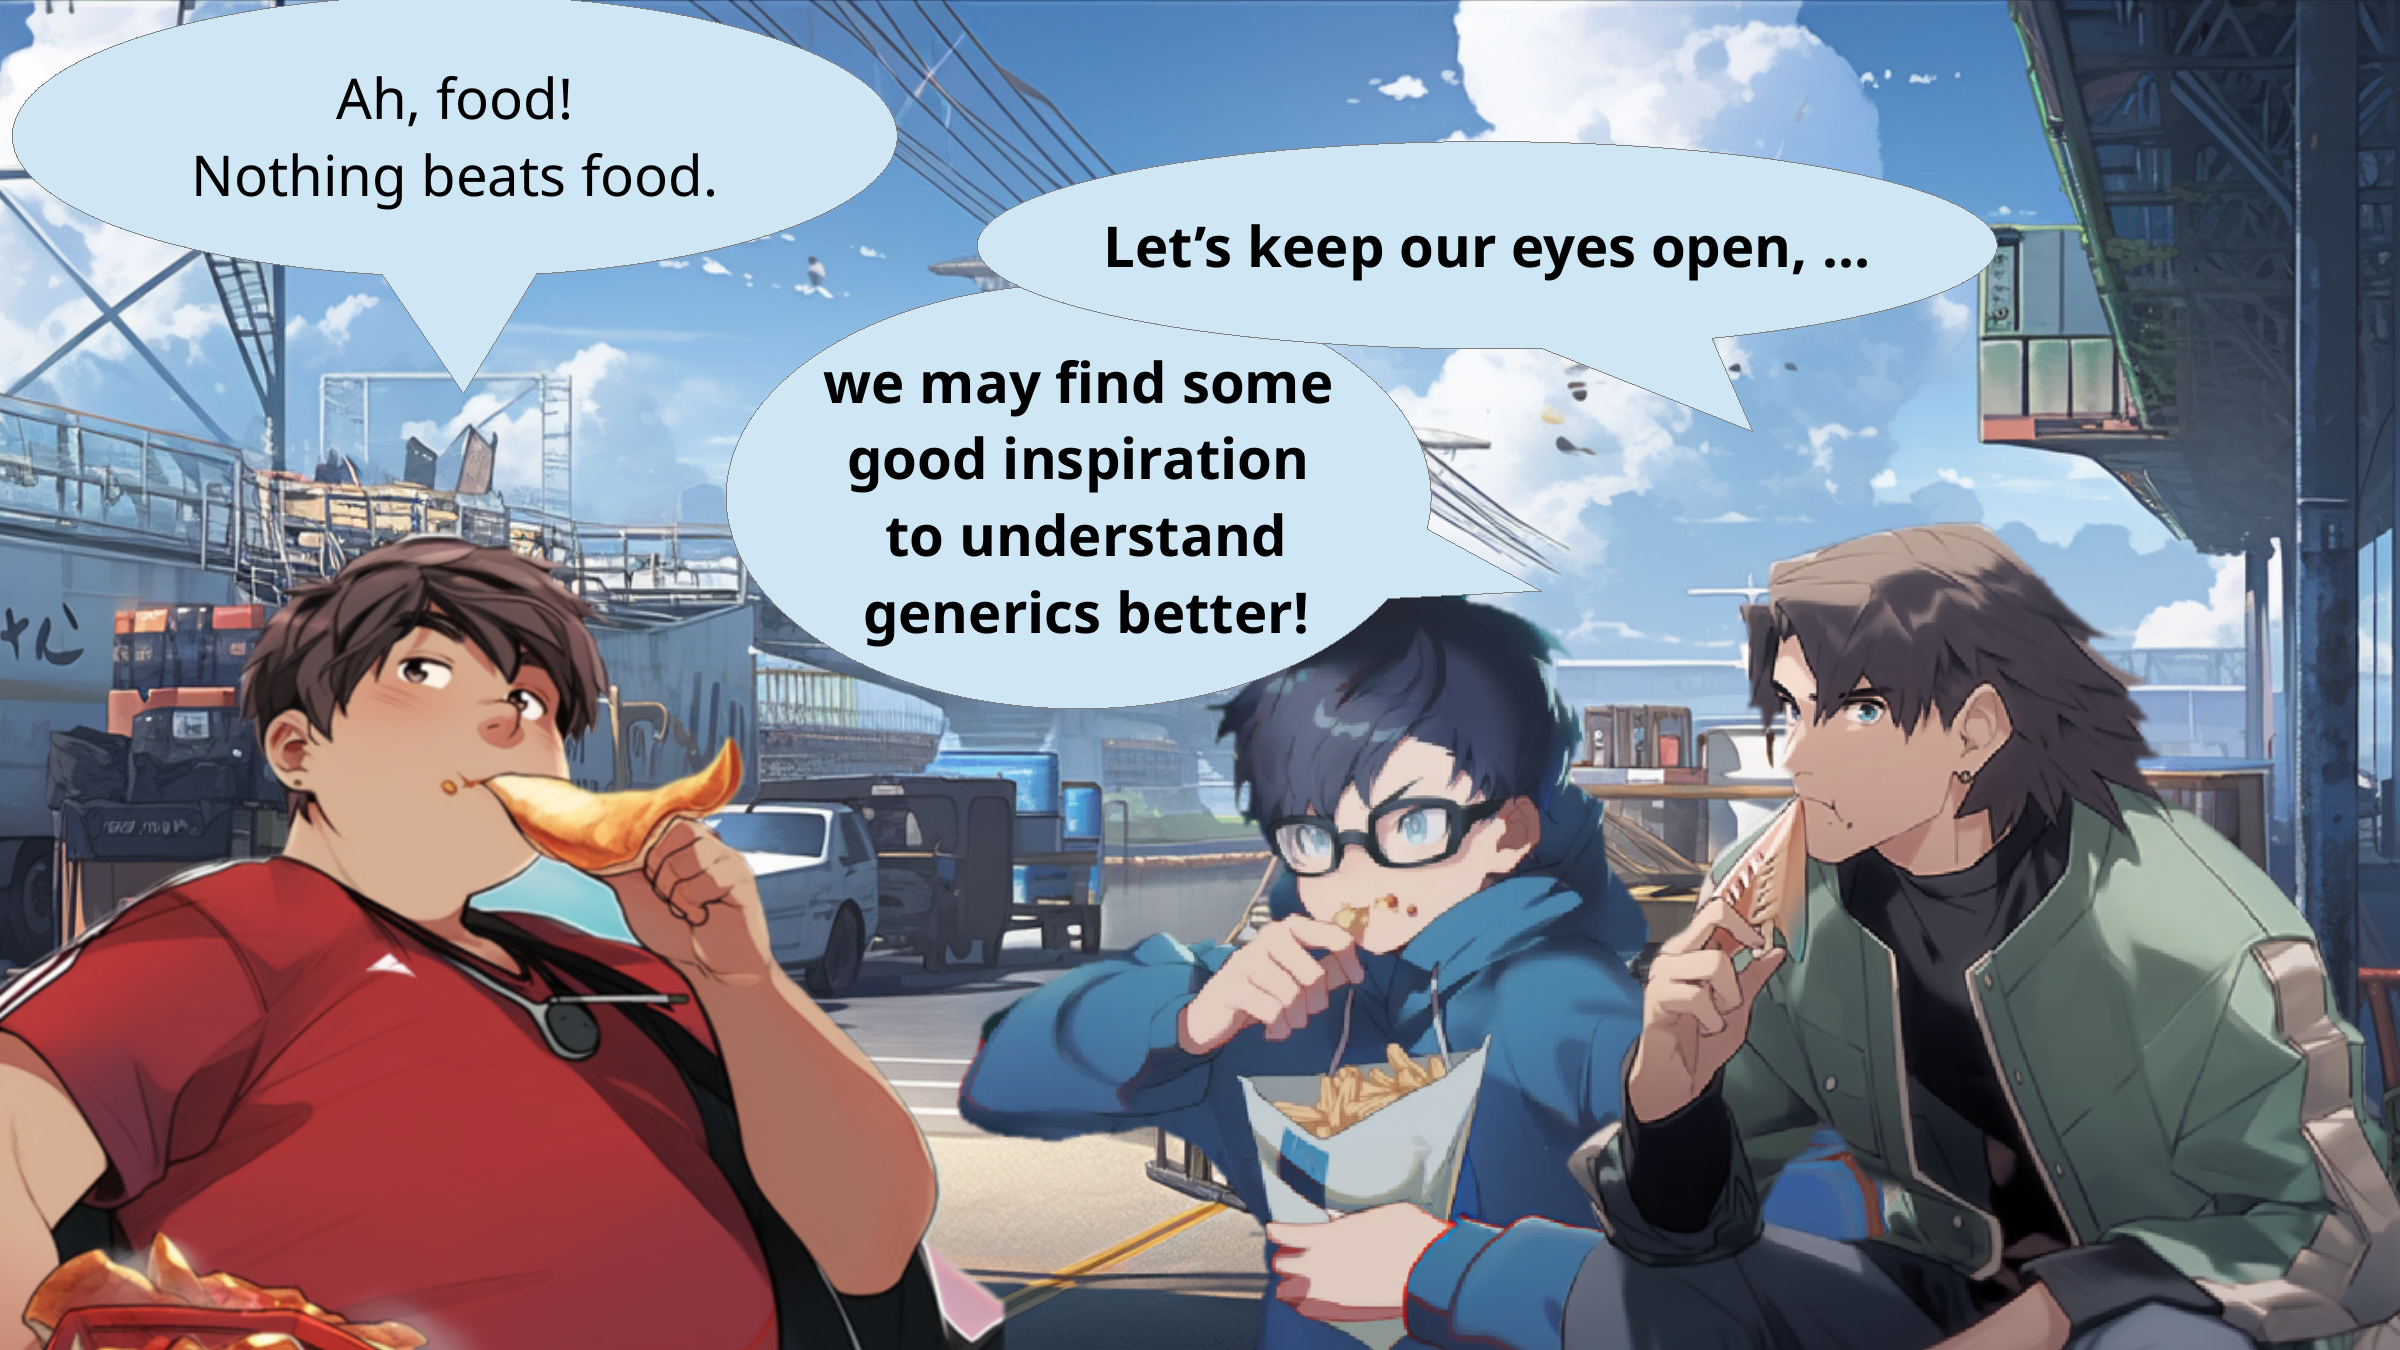

Ah, food!
Nothing beats food.
Let’s keep our eyes open, …
we may find some
good inspiration
 to understand
 generics better!